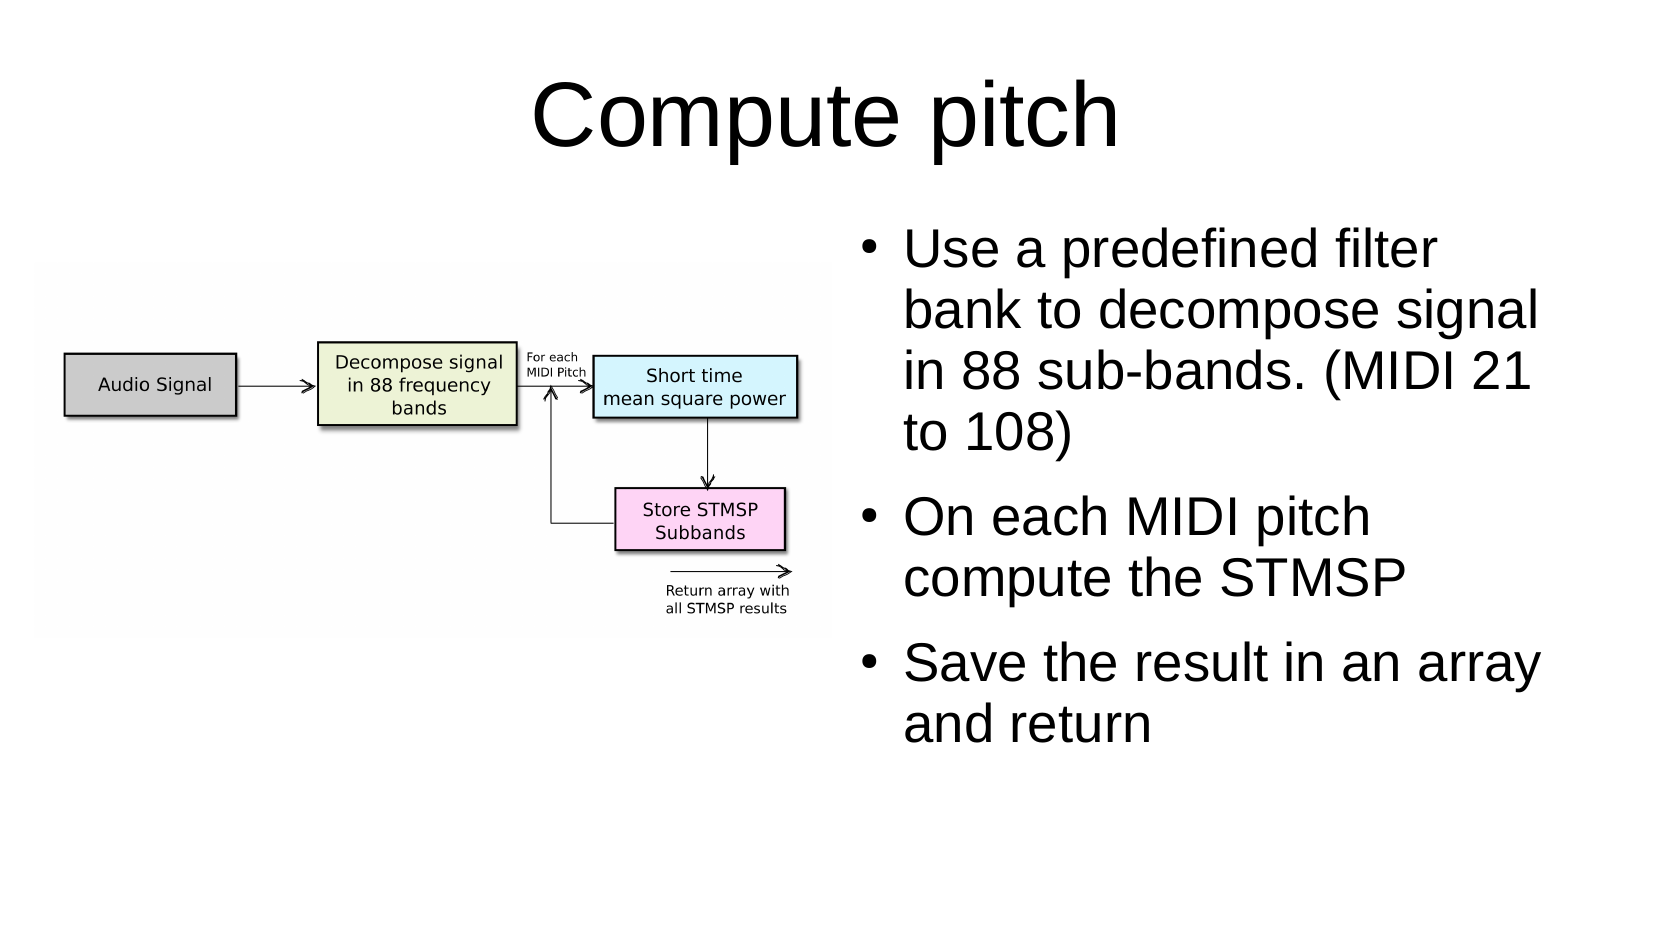

# Compute pitch
Use a predefined filter bank to decompose signal in 88 sub-bands. (MIDI 21 to 108)
On each MIDI pitch compute the STMSP
Save the result in an array and return